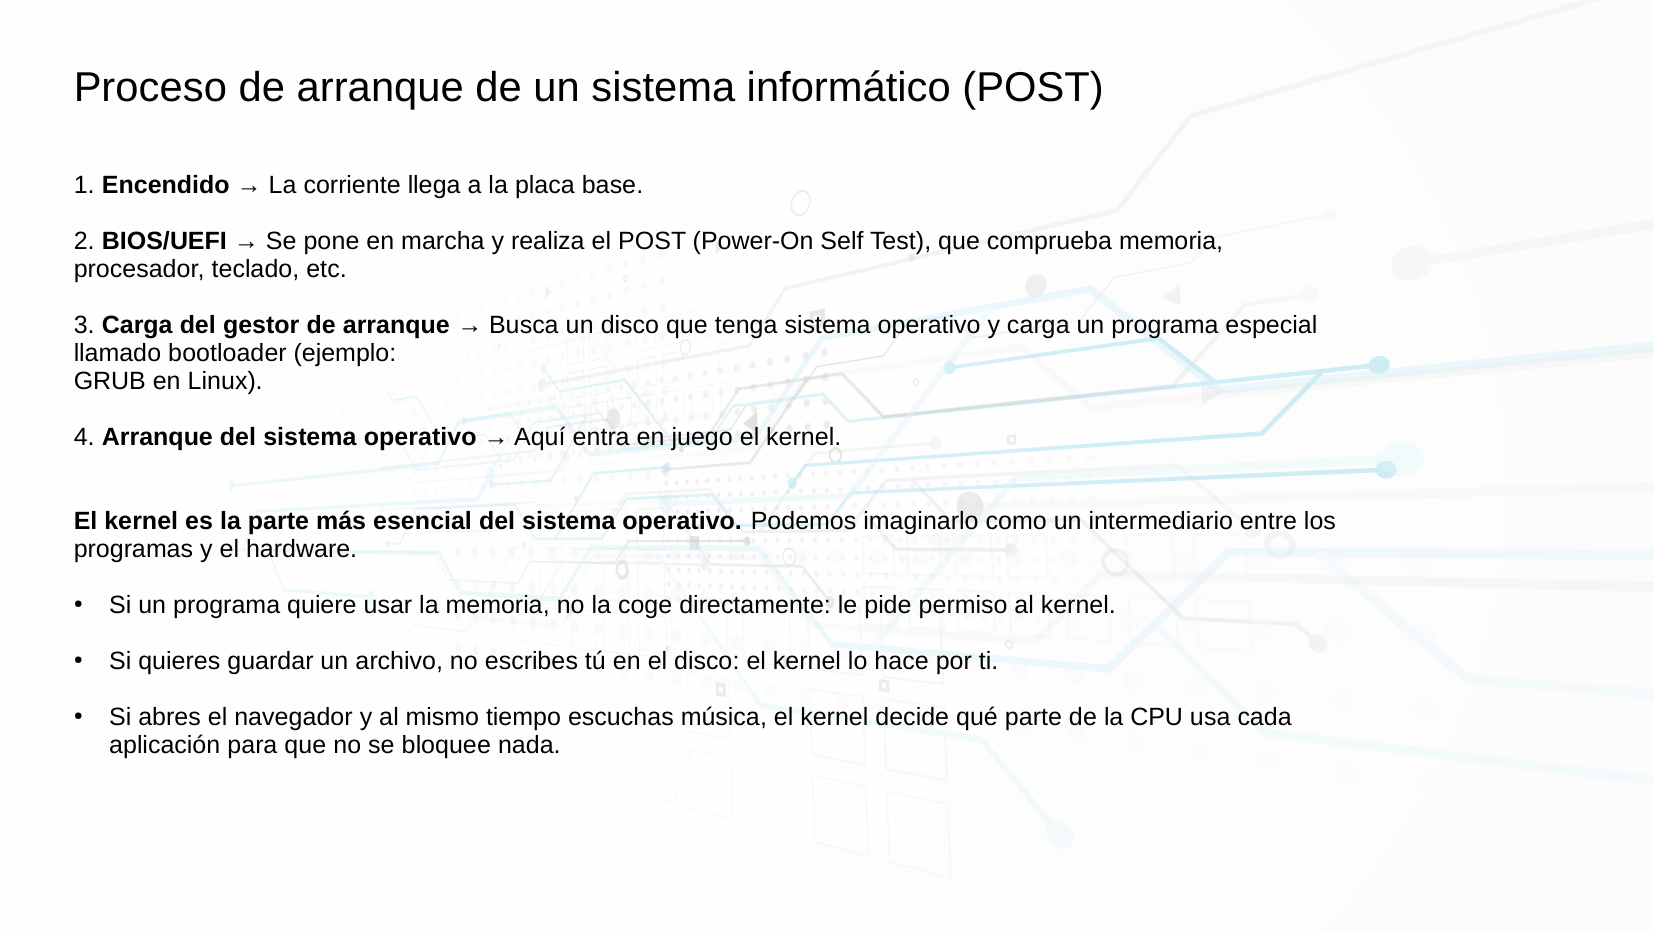

Proceso de arranque de un sistema informático (POST)
 1. Encendido → La corriente llega a la placa base.
2. BIOS/UEFI → Se pone en marcha y realiza el POST (Power-On Self Test), que comprueba memoria, procesador, teclado, etc.
3. Carga del gestor de arranque → Busca un disco que tenga sistema operativo y carga un programa especial llamado bootloader (ejemplo:
GRUB en Linux).
4. Arranque del sistema operativo → Aquí entra en juego el kernel.
El kernel es la parte más esencial del sistema operativo. Podemos imaginarlo como un intermediario entre los programas y el hardware.
Si un programa quiere usar la memoria, no la coge directamente: le pide permiso al kernel.
Si quieres guardar un archivo, no escribes tú en el disco: el kernel lo hace por ti.
Si abres el navegador y al mismo tiempo escuchas música, el kernel decide qué parte de la CPU usa cada aplicación para que no se bloquee nada.